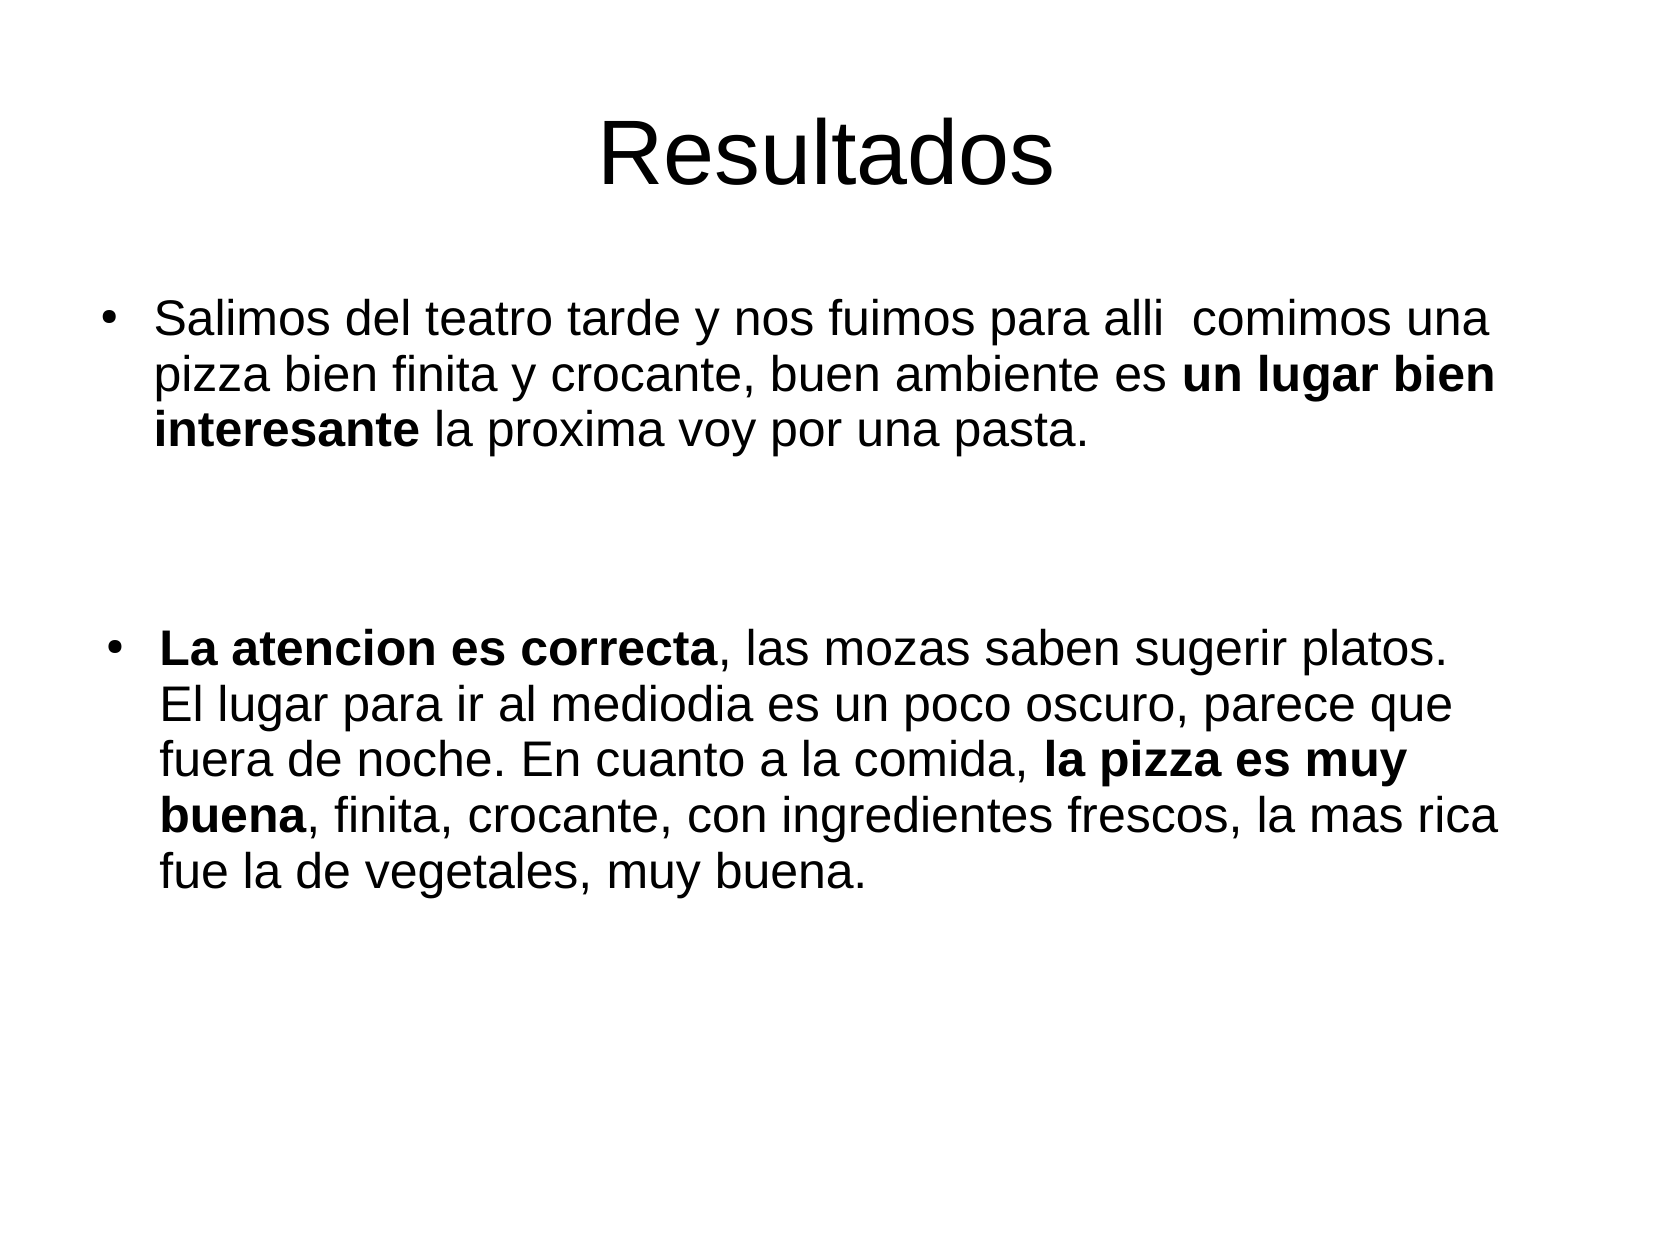

# Resultados
Salimos del teatro tarde y nos fuimos para alli comimos una pizza bien finita y crocante, buen ambiente es un lugar bien interesante la proxima voy por una pasta.
La atencion es correcta, las mozas saben sugerir platos. El lugar para ir al mediodia es un poco oscuro, parece que fuera de noche. En cuanto a la comida, la pizza es muy buena, finita, crocante, con ingredientes frescos, la mas rica fue la de vegetales, muy buena.